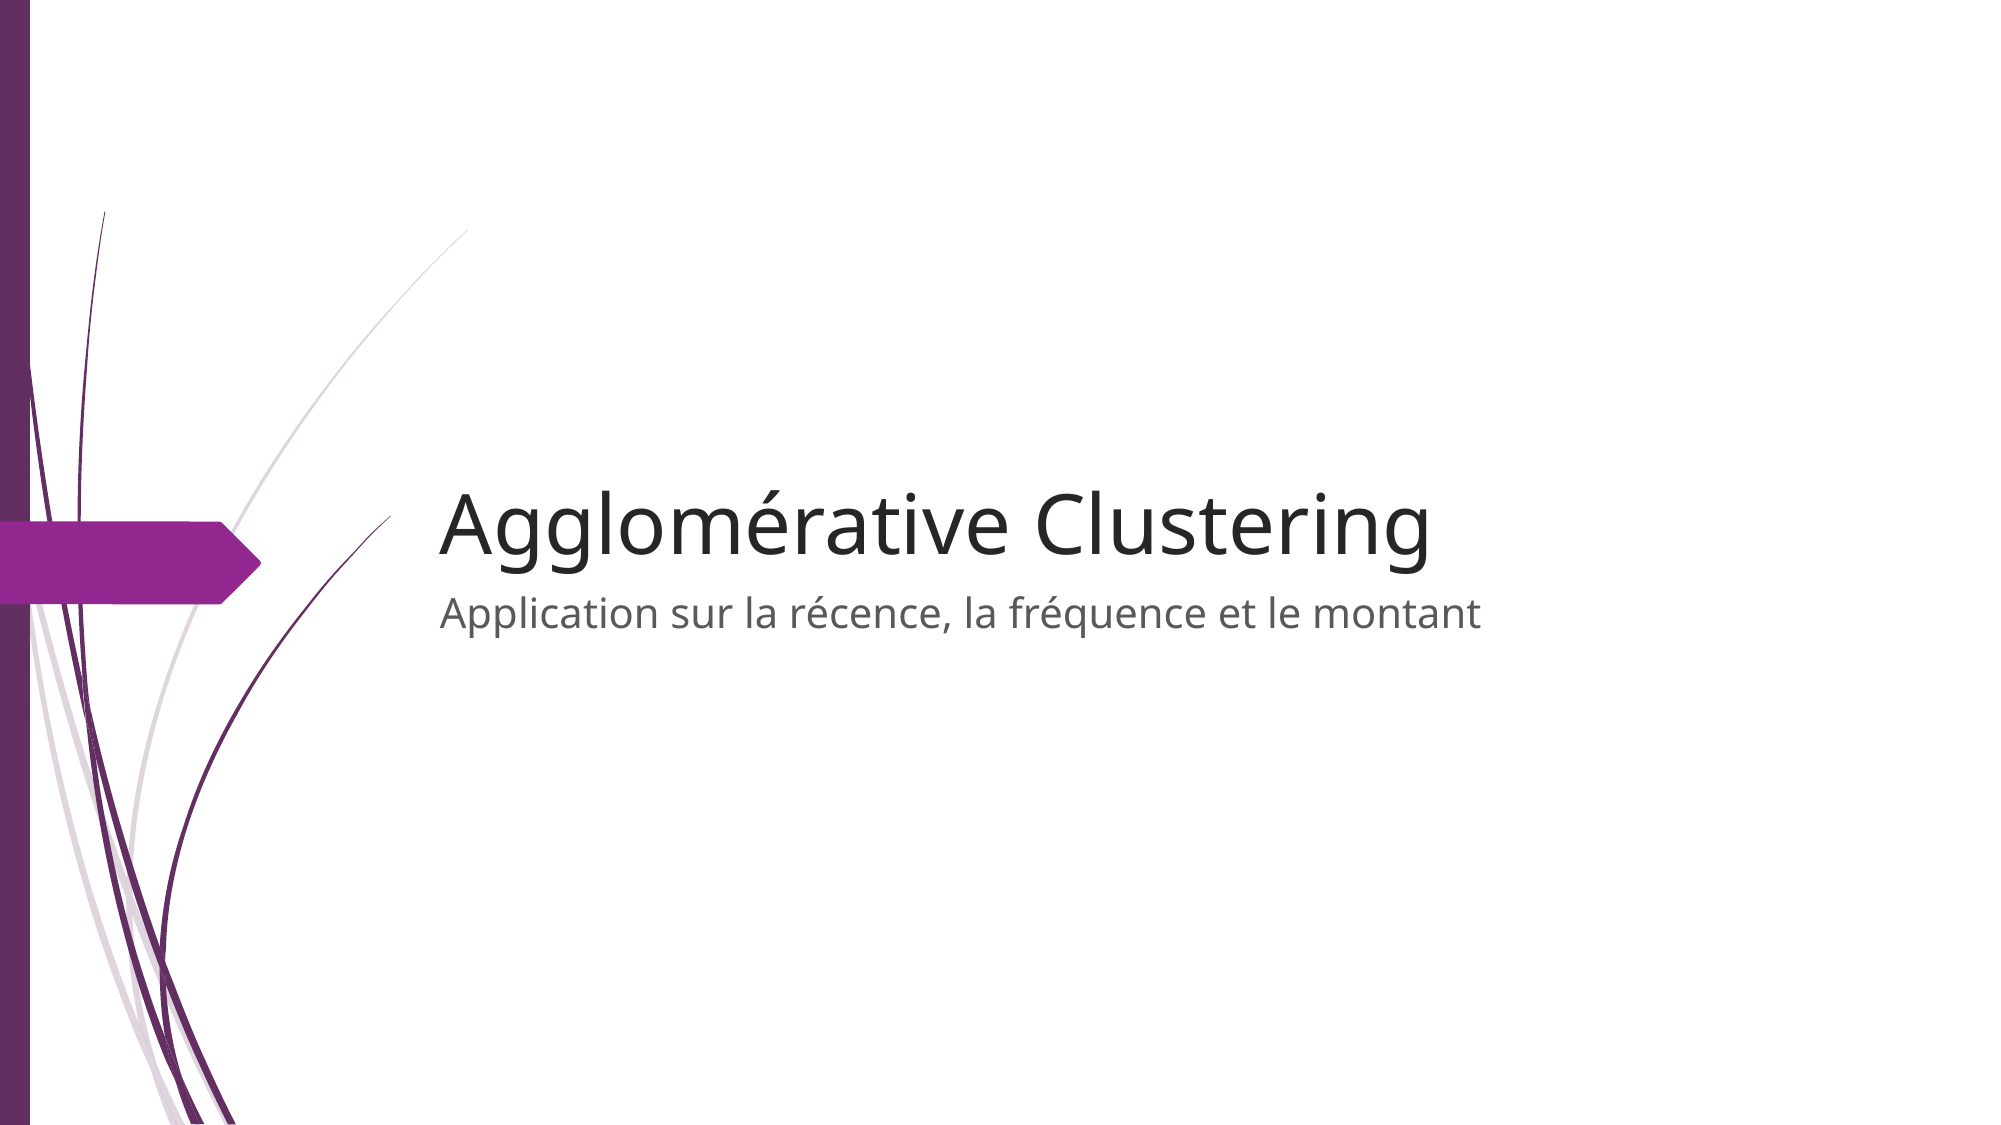

# Agglomérative Clustering
Application sur la récence, la fréquence et le montant